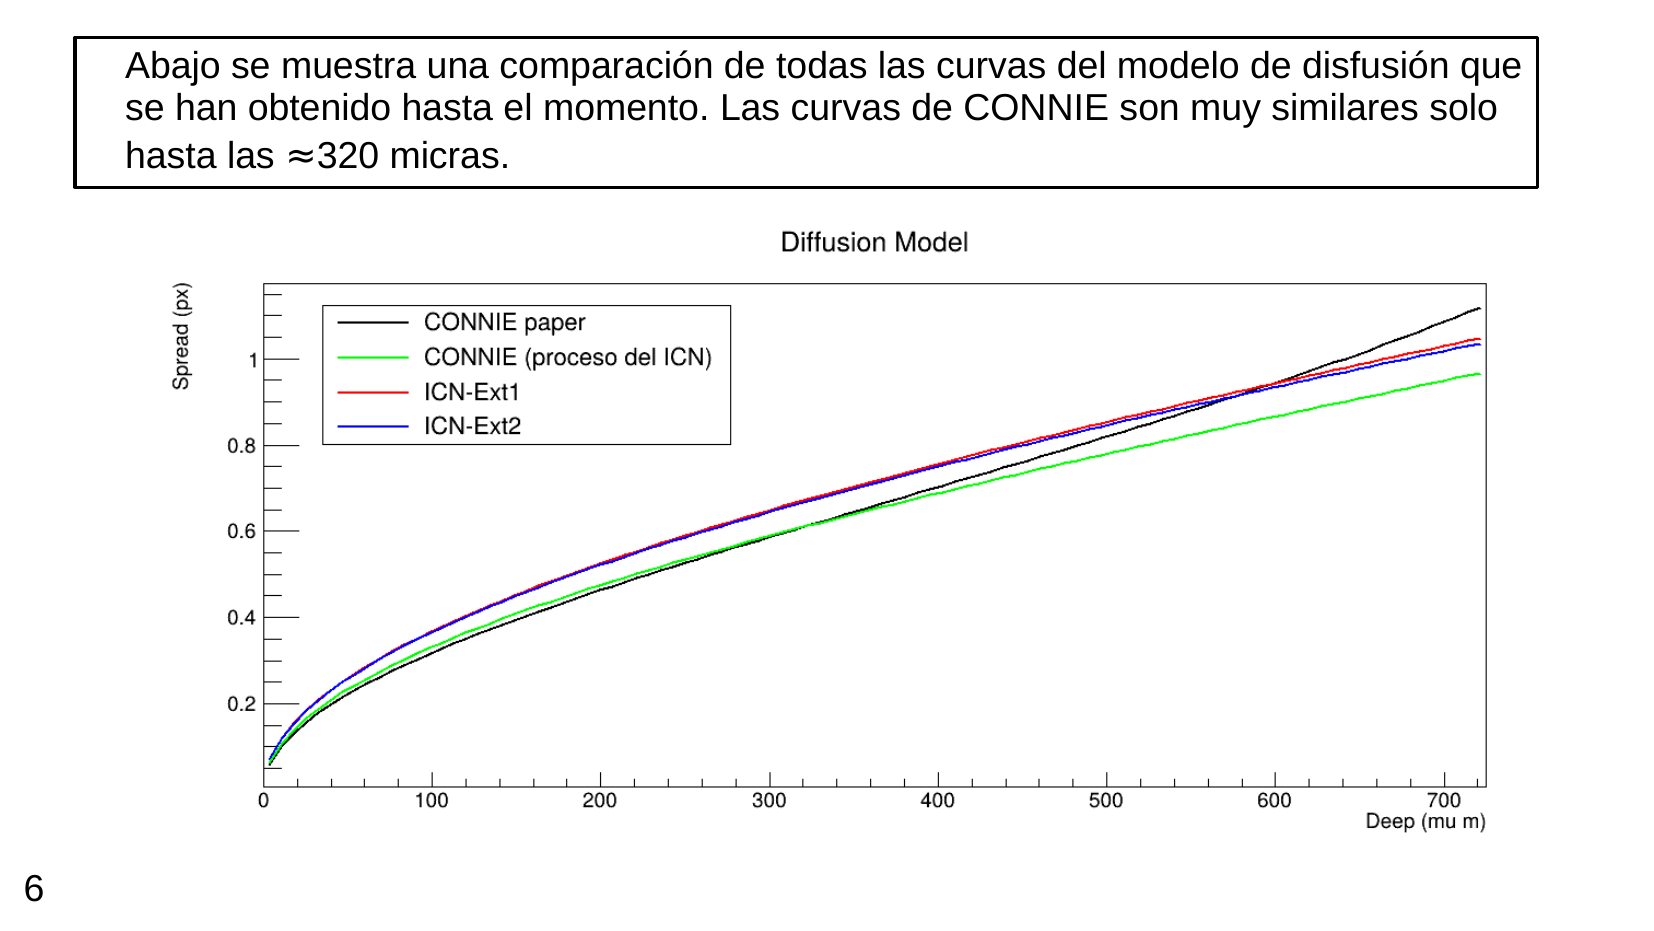

Abajo se muestra una comparación de todas las curvas del modelo de disfusión que se han obtenido hasta el momento. Las curvas de CONNIE son muy similares solo hasta las ≈320 micras.